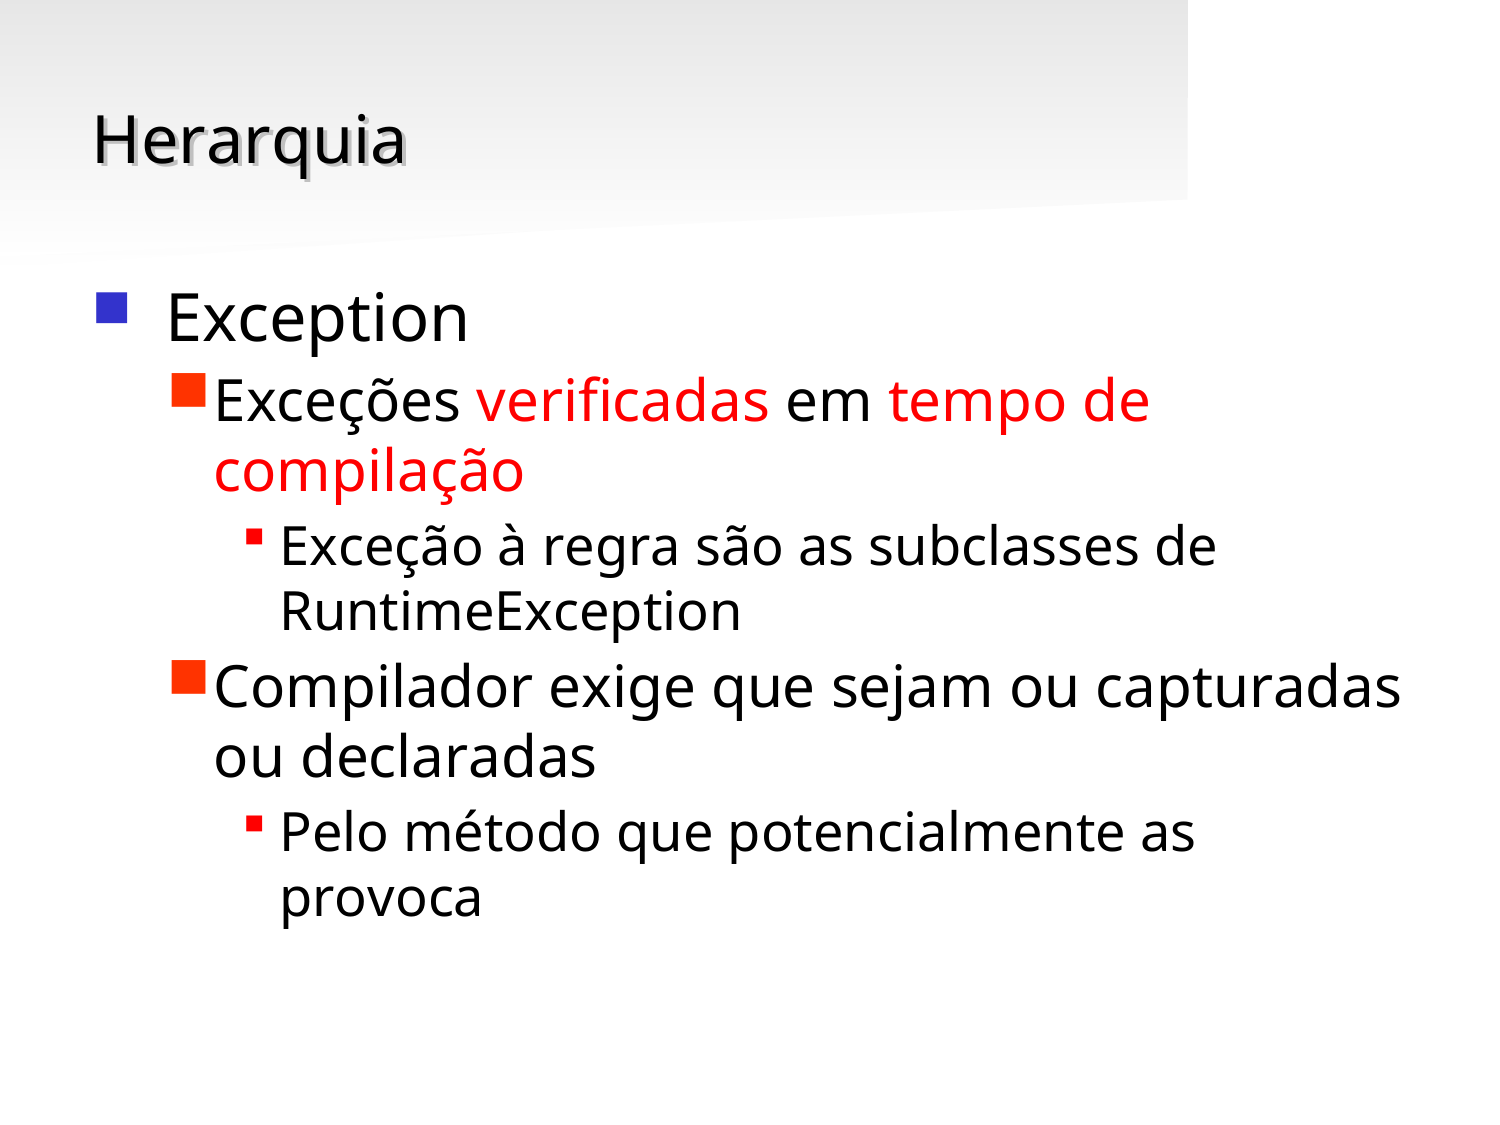

# Herarquia
 Exception
Exceções verificadas em tempo de compilação
Exceção à regra são as subclasses de RuntimeException
Compilador exige que sejam ou capturadas ou declaradas
Pelo método que potencialmente as provoca